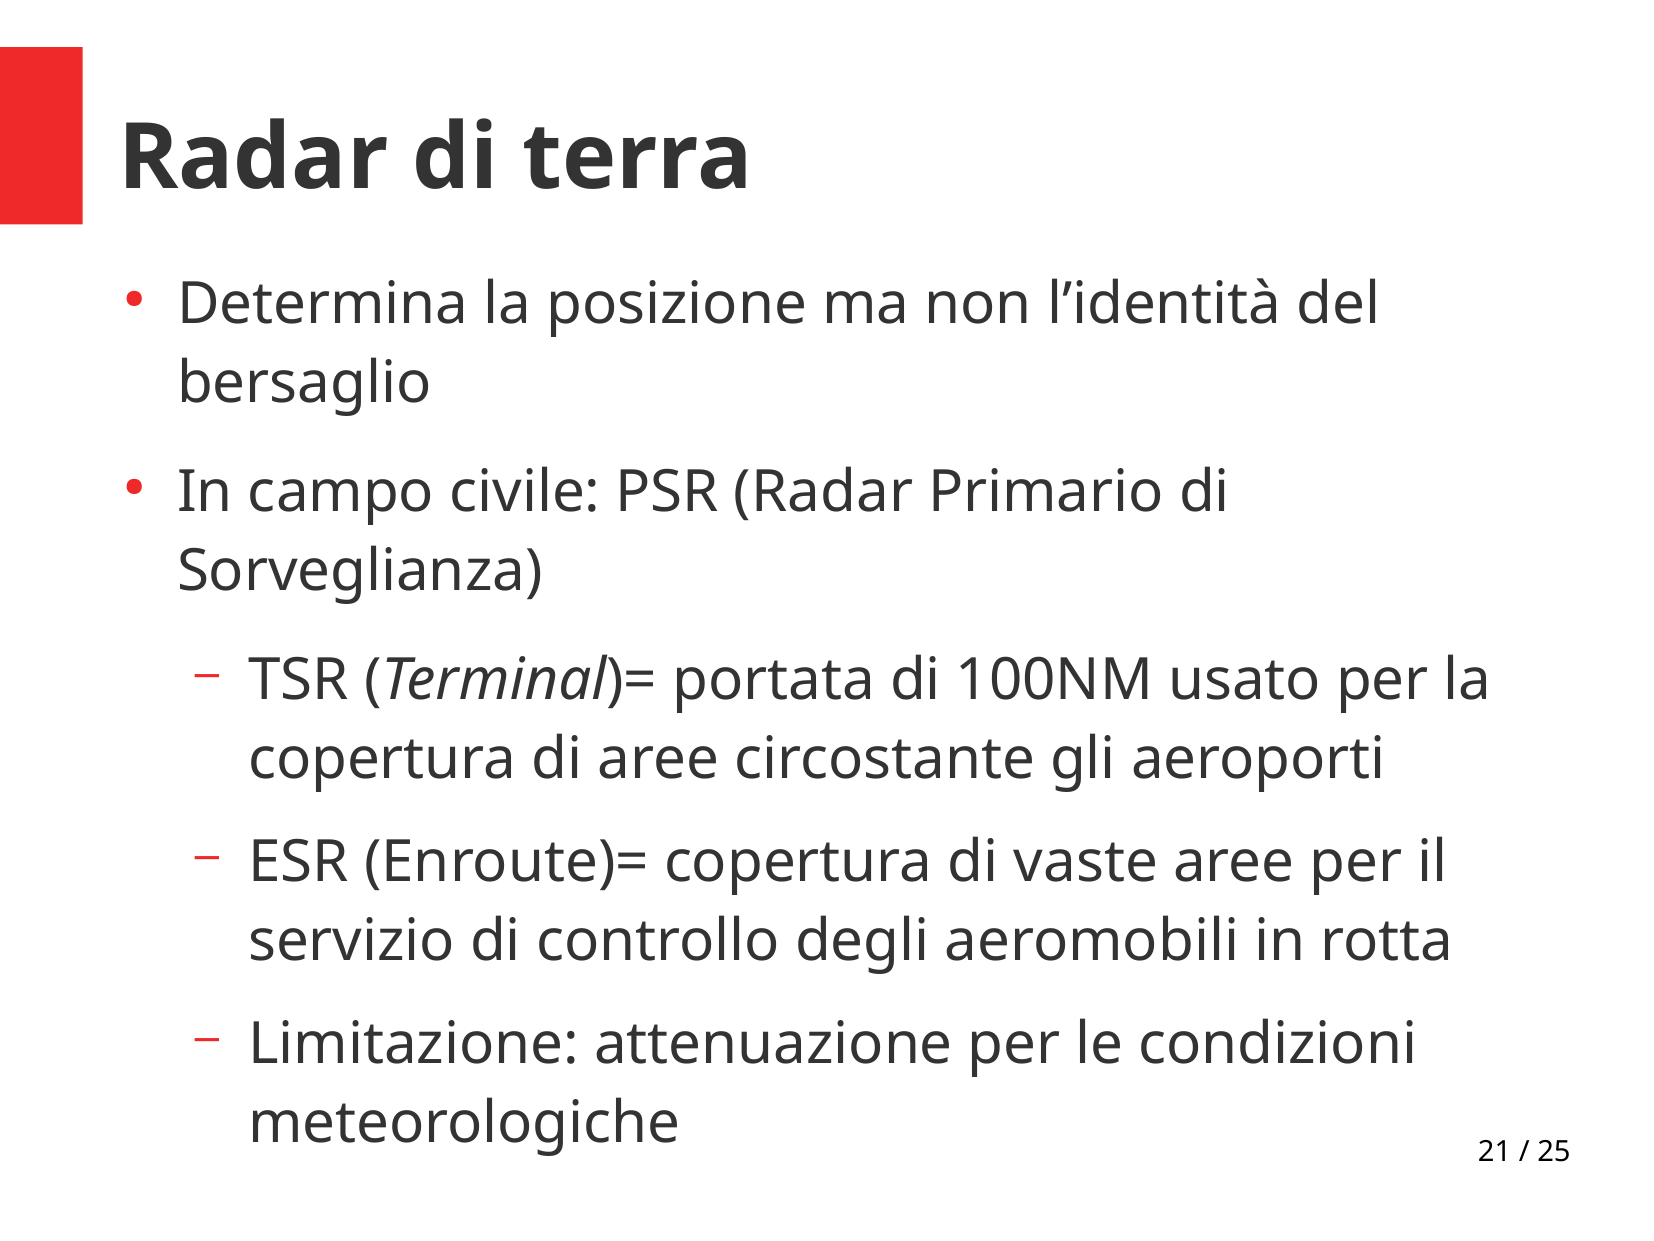

# Radar di terra
Determina la posizione ma non l’identità del bersaglio
In campo civile: PSR (Radar Primario di Sorveglianza)
TSR (Terminal)= portata di 100NM usato per la copertura di aree circostante gli aeroporti
ESR (Enroute)= copertura di vaste aree per il servizio di controllo degli aeromobili in rotta
Limitazione: attenuazione per le condizioni meteorologiche
21